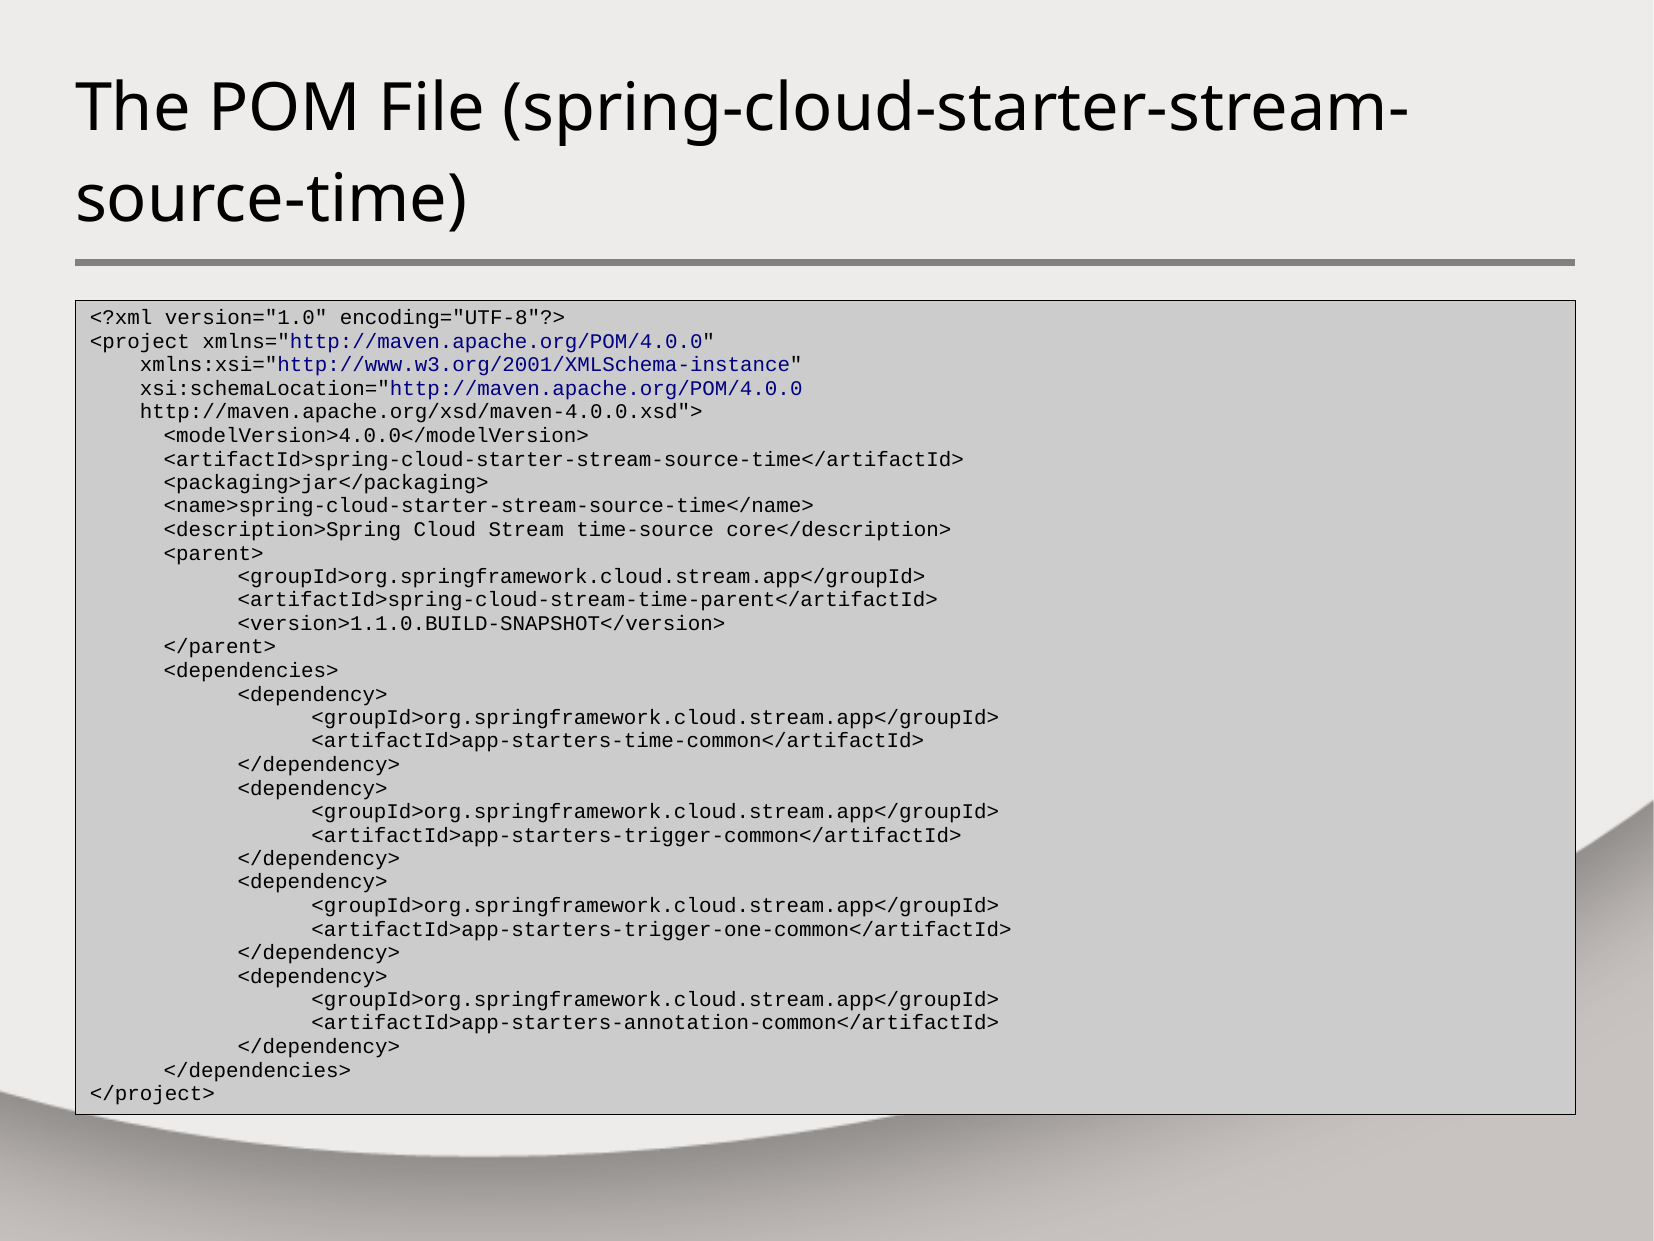

# The POM File (spring-cloud-starter-stream-source-time)
<?xml version="1.0" encoding="UTF-8"?>
<project xmlns="http://maven.apache.org/POM/4.0.0"
 xmlns:xsi="http://www.w3.org/2001/XMLSchema-instance"
 xsi:schemaLocation="http://maven.apache.org/POM/4.0.0
 http://maven.apache.org/xsd/maven-4.0.0.xsd">
	<modelVersion>4.0.0</modelVersion>
	<artifactId>spring-cloud-starter-stream-source-time</artifactId>
	<packaging>jar</packaging>
	<name>spring-cloud-starter-stream-source-time</name>
	<description>Spring Cloud Stream time-source core</description>
	<parent>
		<groupId>org.springframework.cloud.stream.app</groupId>
		<artifactId>spring-cloud-stream-time-parent</artifactId>
		<version>1.1.0.BUILD-SNAPSHOT</version>
	</parent>
	<dependencies>
		<dependency>
			<groupId>org.springframework.cloud.stream.app</groupId>
			<artifactId>app-starters-time-common</artifactId>
		</dependency>
		<dependency>
			<groupId>org.springframework.cloud.stream.app</groupId>
			<artifactId>app-starters-trigger-common</artifactId>
		</dependency>
		<dependency>
			<groupId>org.springframework.cloud.stream.app</groupId>
			<artifactId>app-starters-trigger-one-common</artifactId>
		</dependency>
		<dependency>
			<groupId>org.springframework.cloud.stream.app</groupId>
			<artifactId>app-starters-annotation-common</artifactId>
		</dependency>
	</dependencies>
</project>